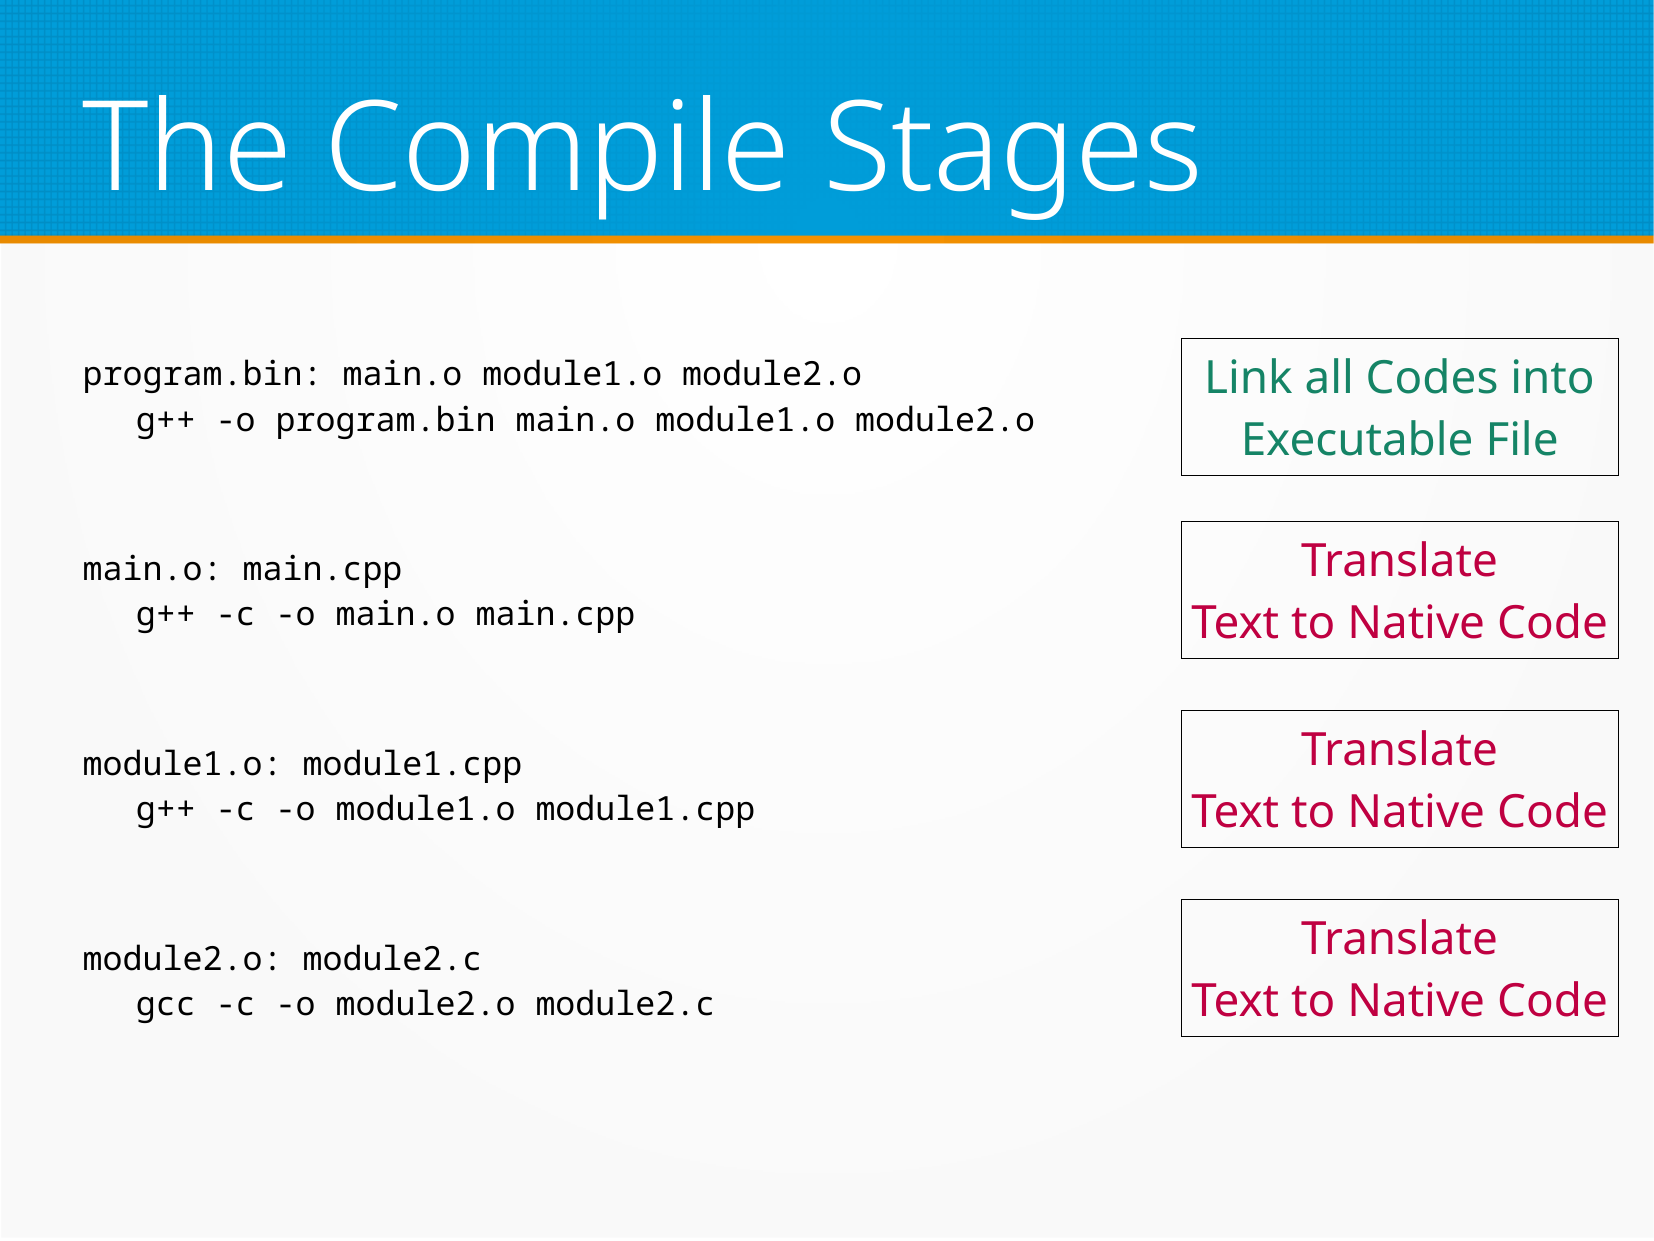

# The Compile Stages
program.bin: main.o module1.o module2.o
g++ -o program.bin main.o module1.o module2.o
main.o: main.cpp
g++ -c -o main.o main.cpp
module1.o: module1.cpp
g++ -c -o module1.o module1.cpp
module2.o: module2.c
gcc -c -o module2.o module2.c
Link all Codes into Executable File
Translate
Text to Native Code
Translate
Text to Native Code
Translate
Text to Native Code